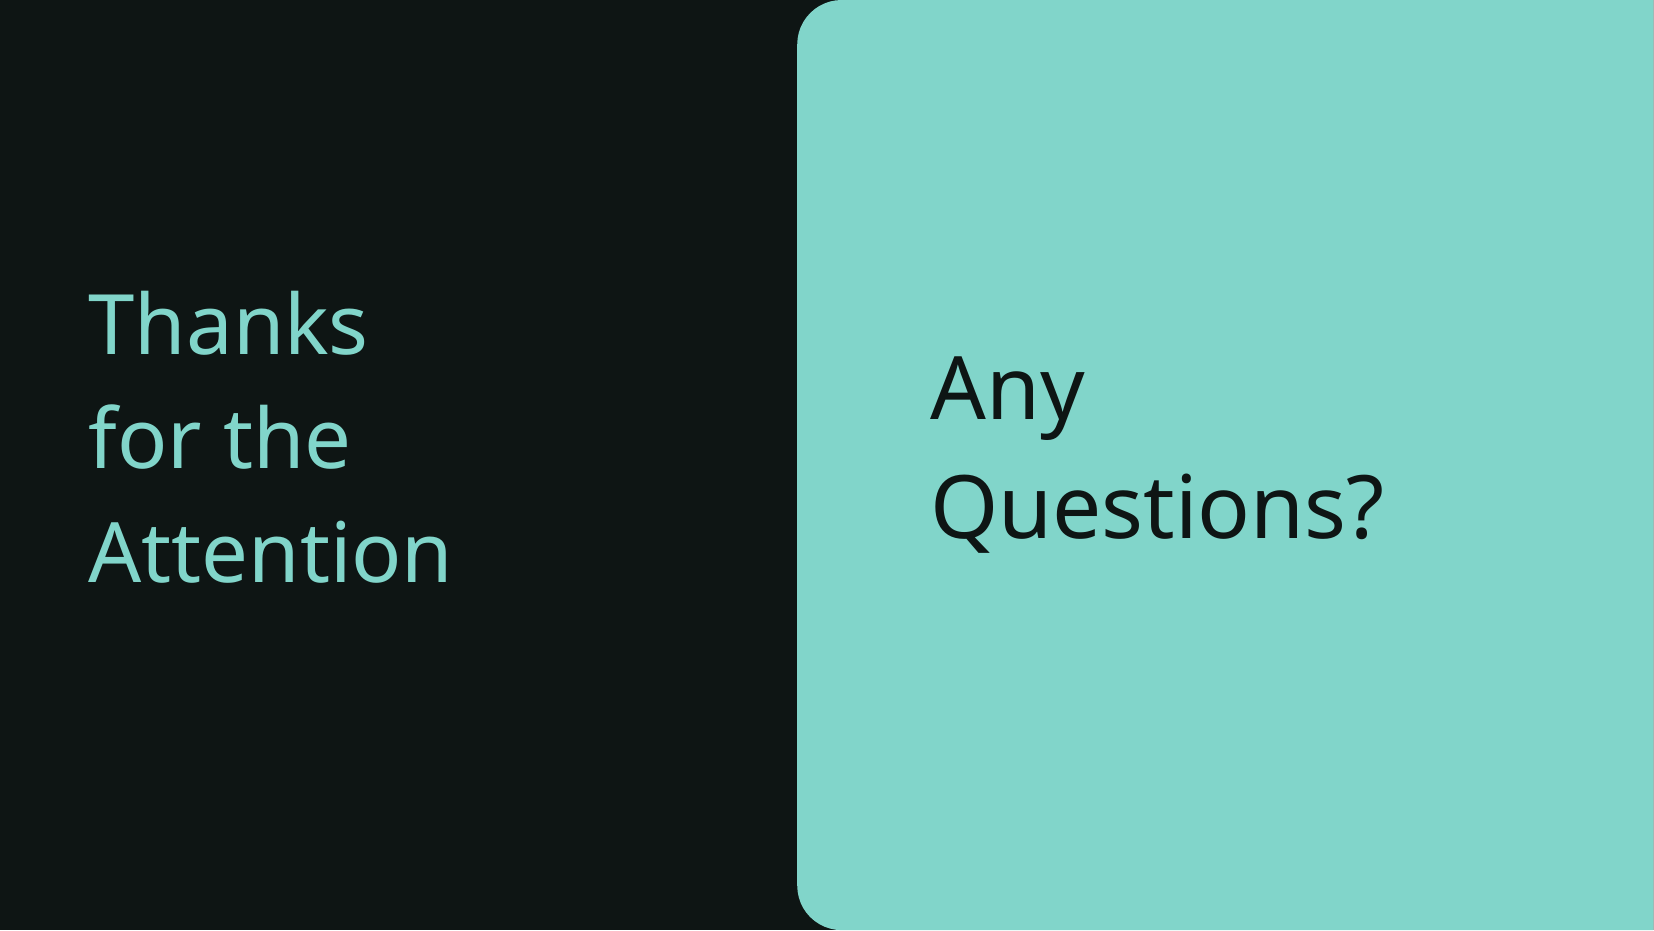

# Thanks for the Attention
Any Questions?